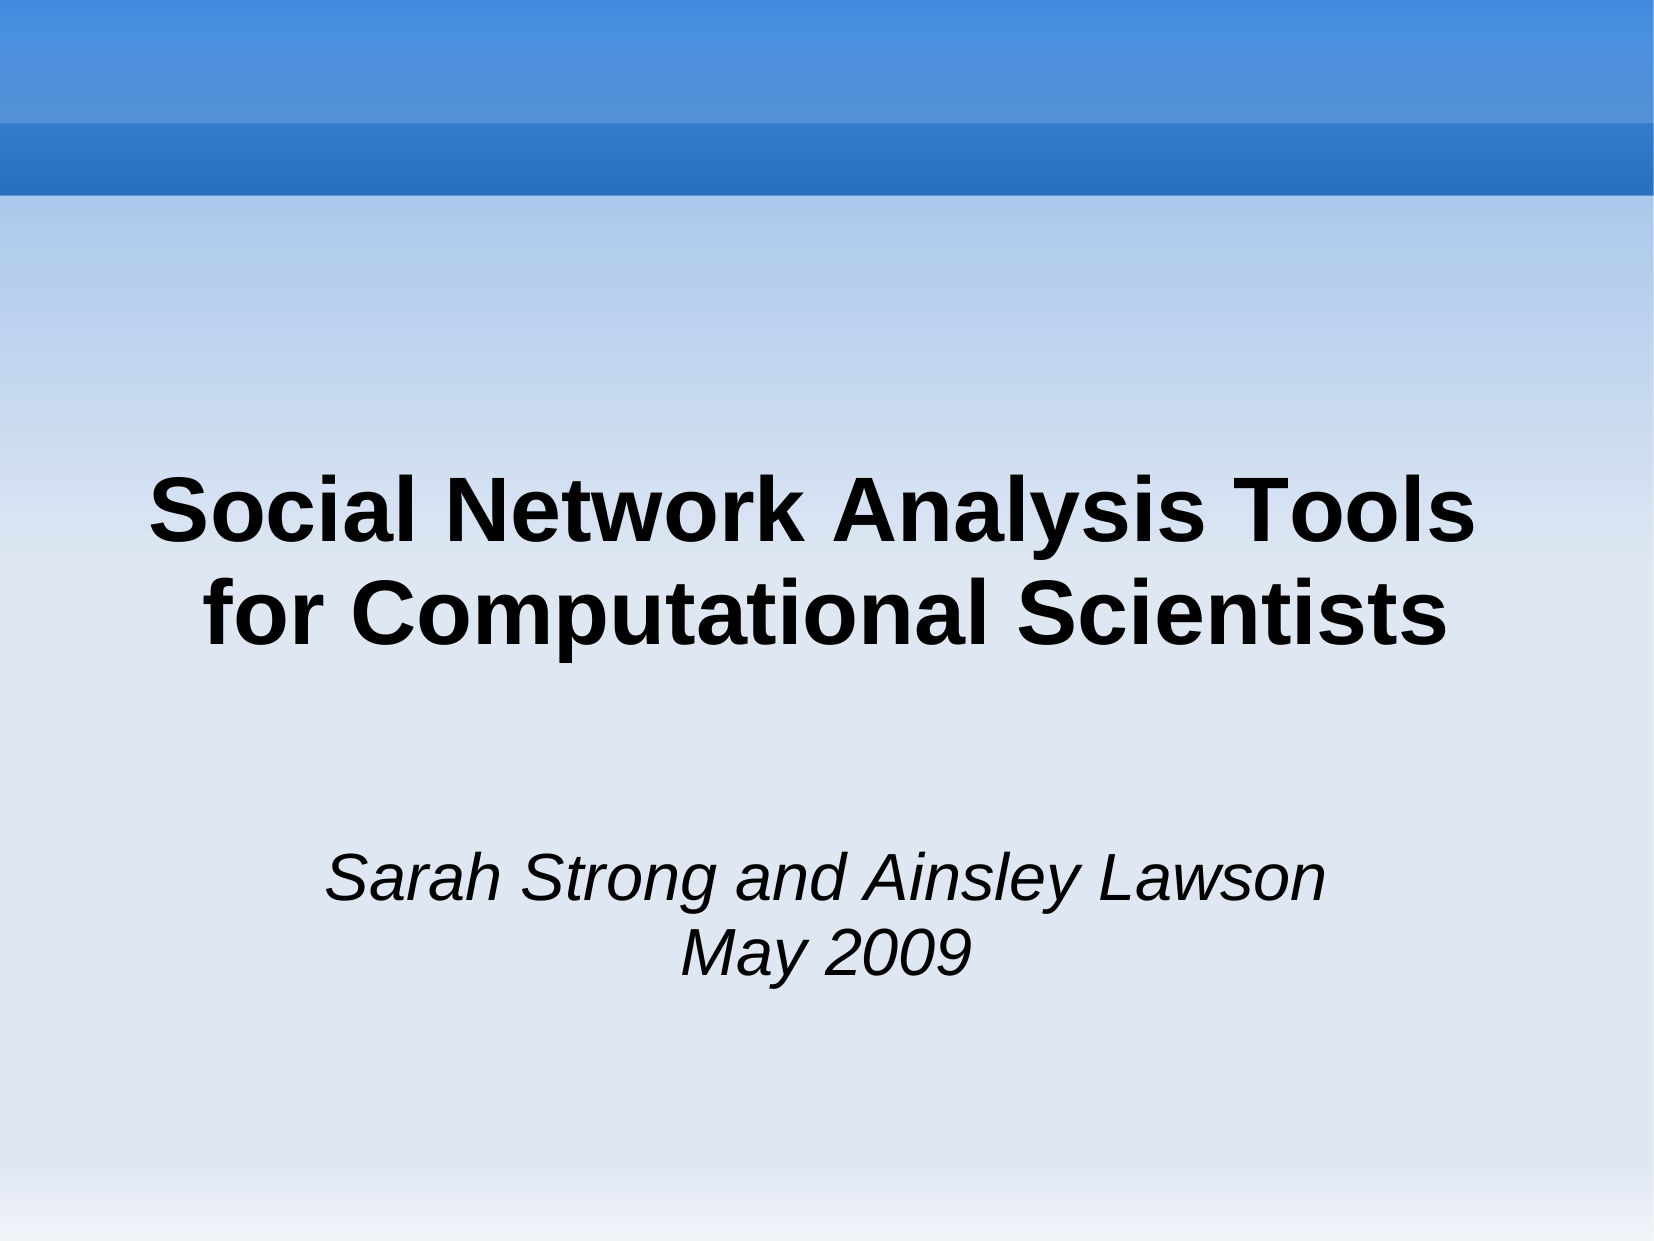

#
Social Network Analysis Tools
for Computational Scientists
Sarah Strong and Ainsley Lawson
May 2009